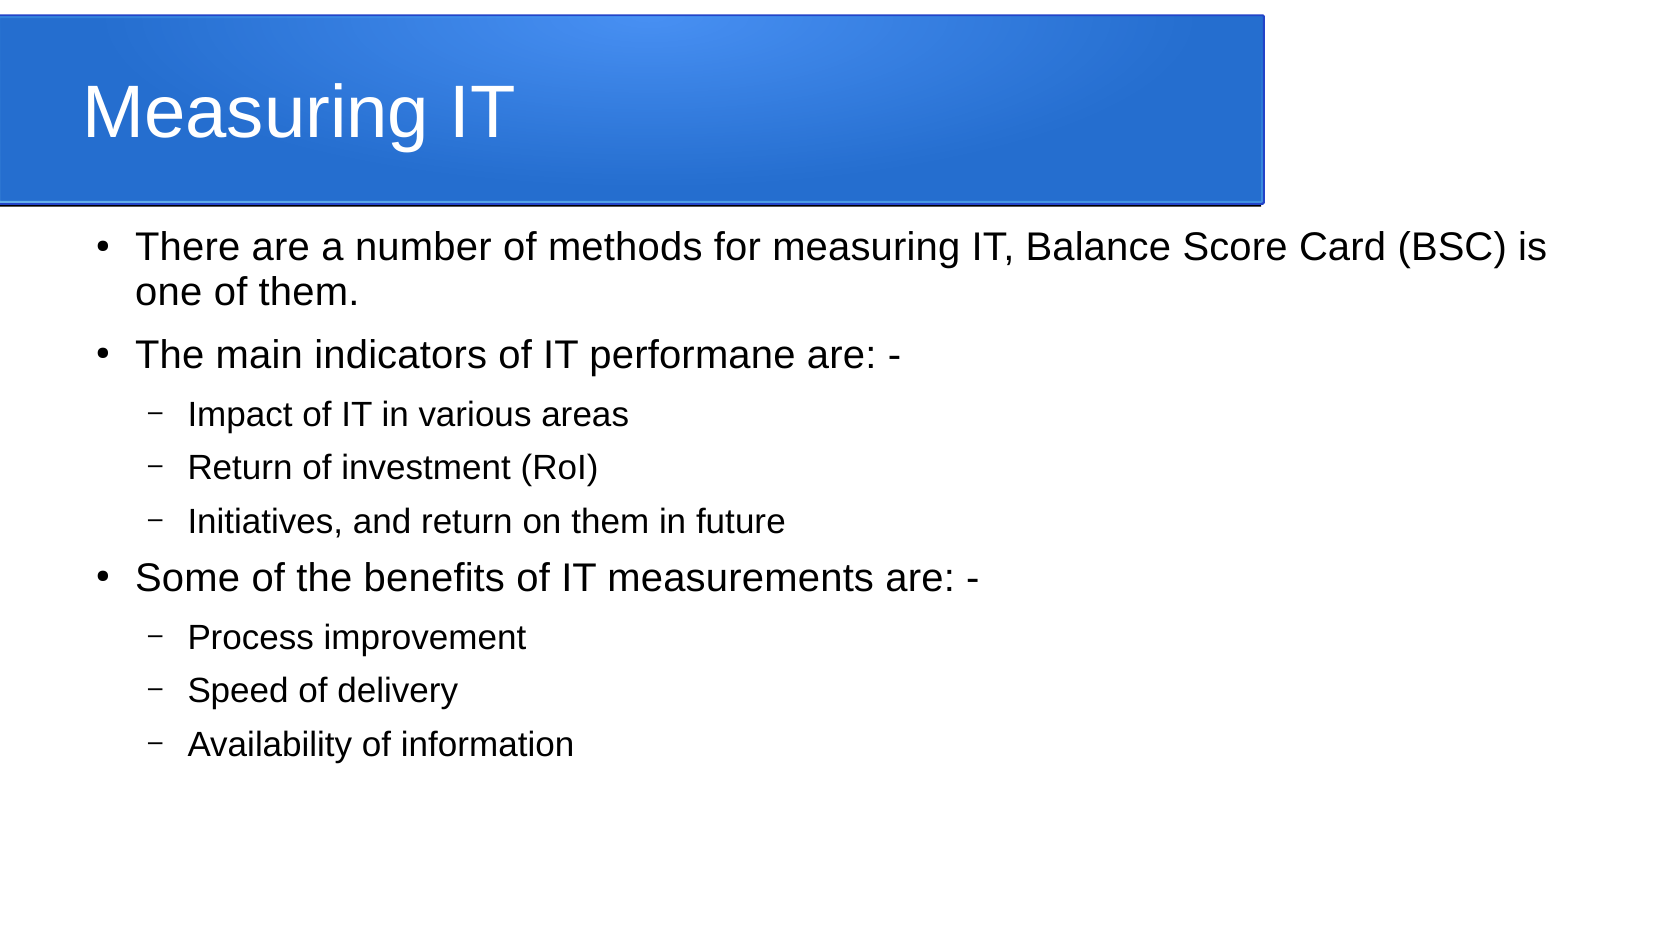

# Measuring IT
There are a number of methods for measuring IT, Balance Score Card (BSC) is one of them.
The main indicators of IT performane are: -
Impact of IT in various areas
Return of investment (RoI)
Initiatives, and return on them in future
Some of the benefits of IT measurements are: -
Process improvement
Speed of delivery
Availability of information